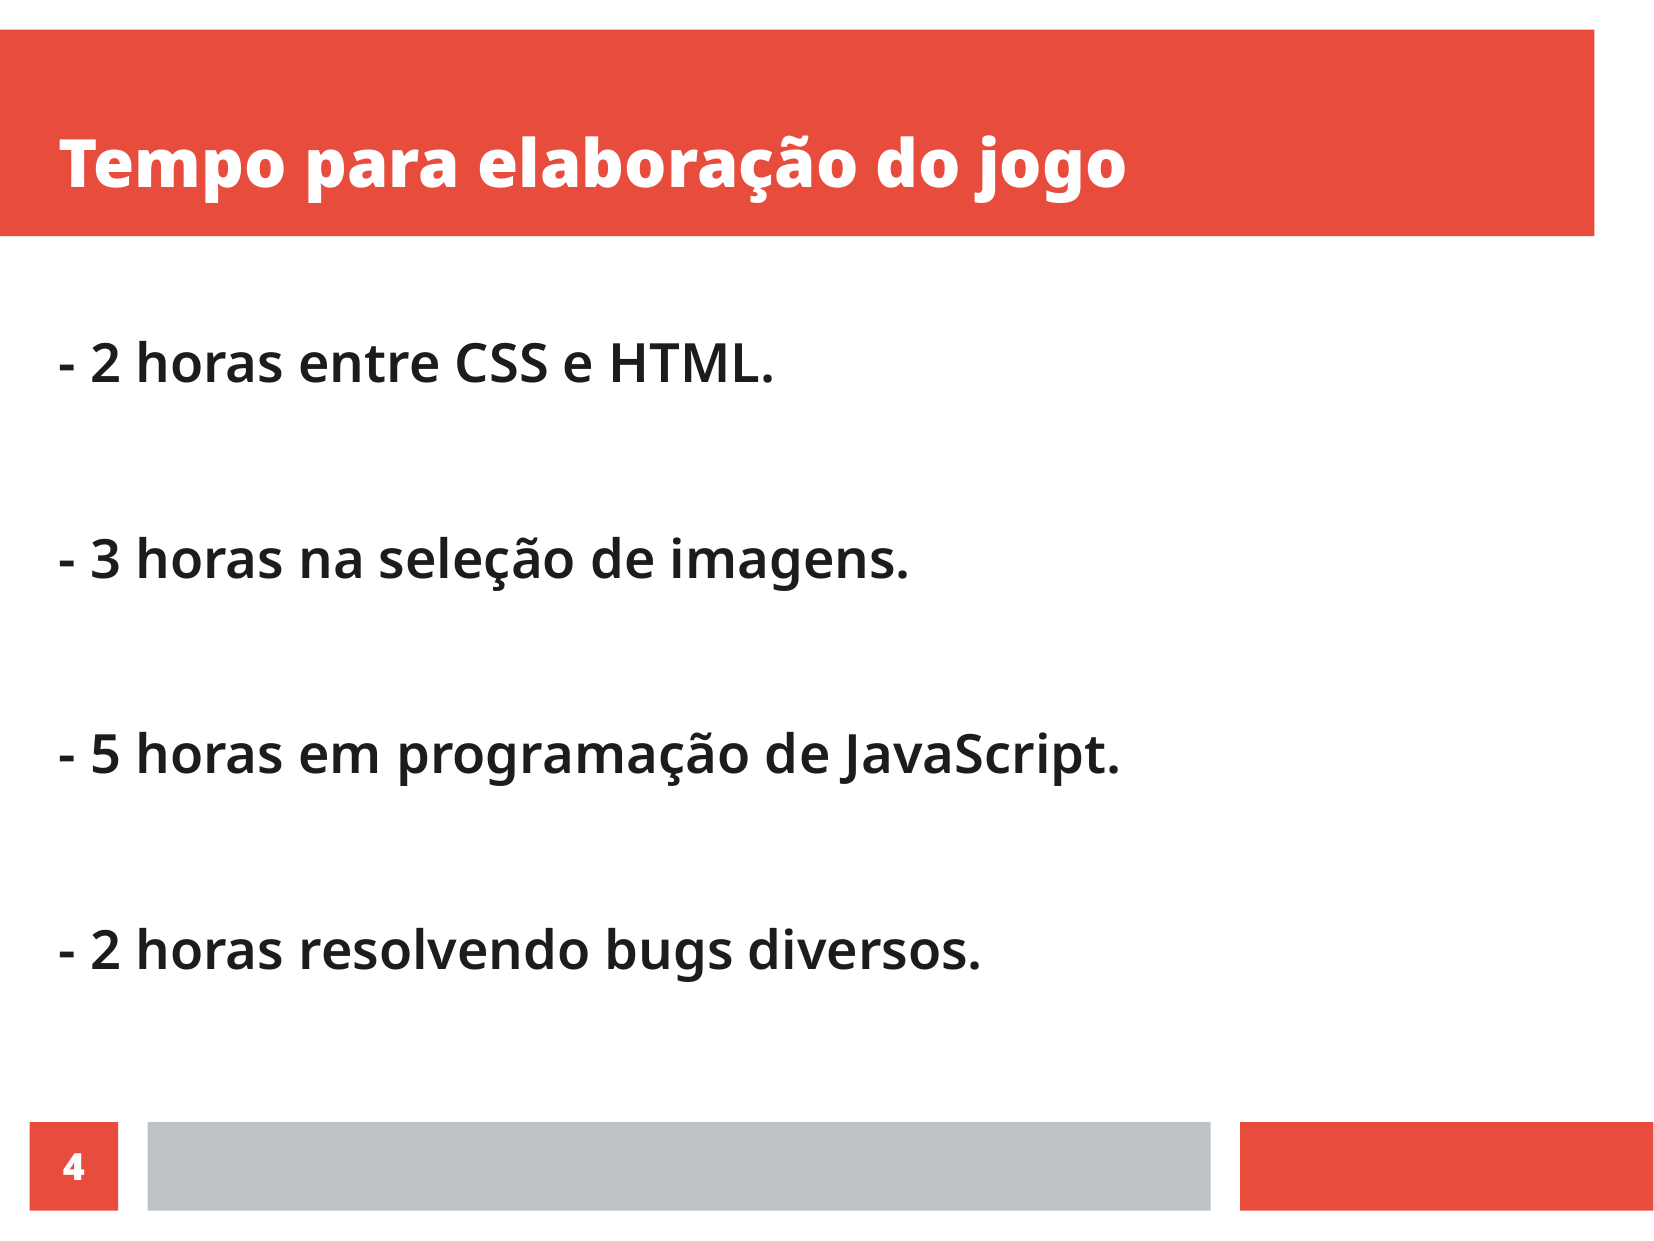

# Tempo para elaboração do jogo
- 2 horas entre CSS e HTML.
- 3 horas na seleção de imagens.
- 5 horas em programação de JavaScript.
- 2 horas resolvendo bugs diversos.
4